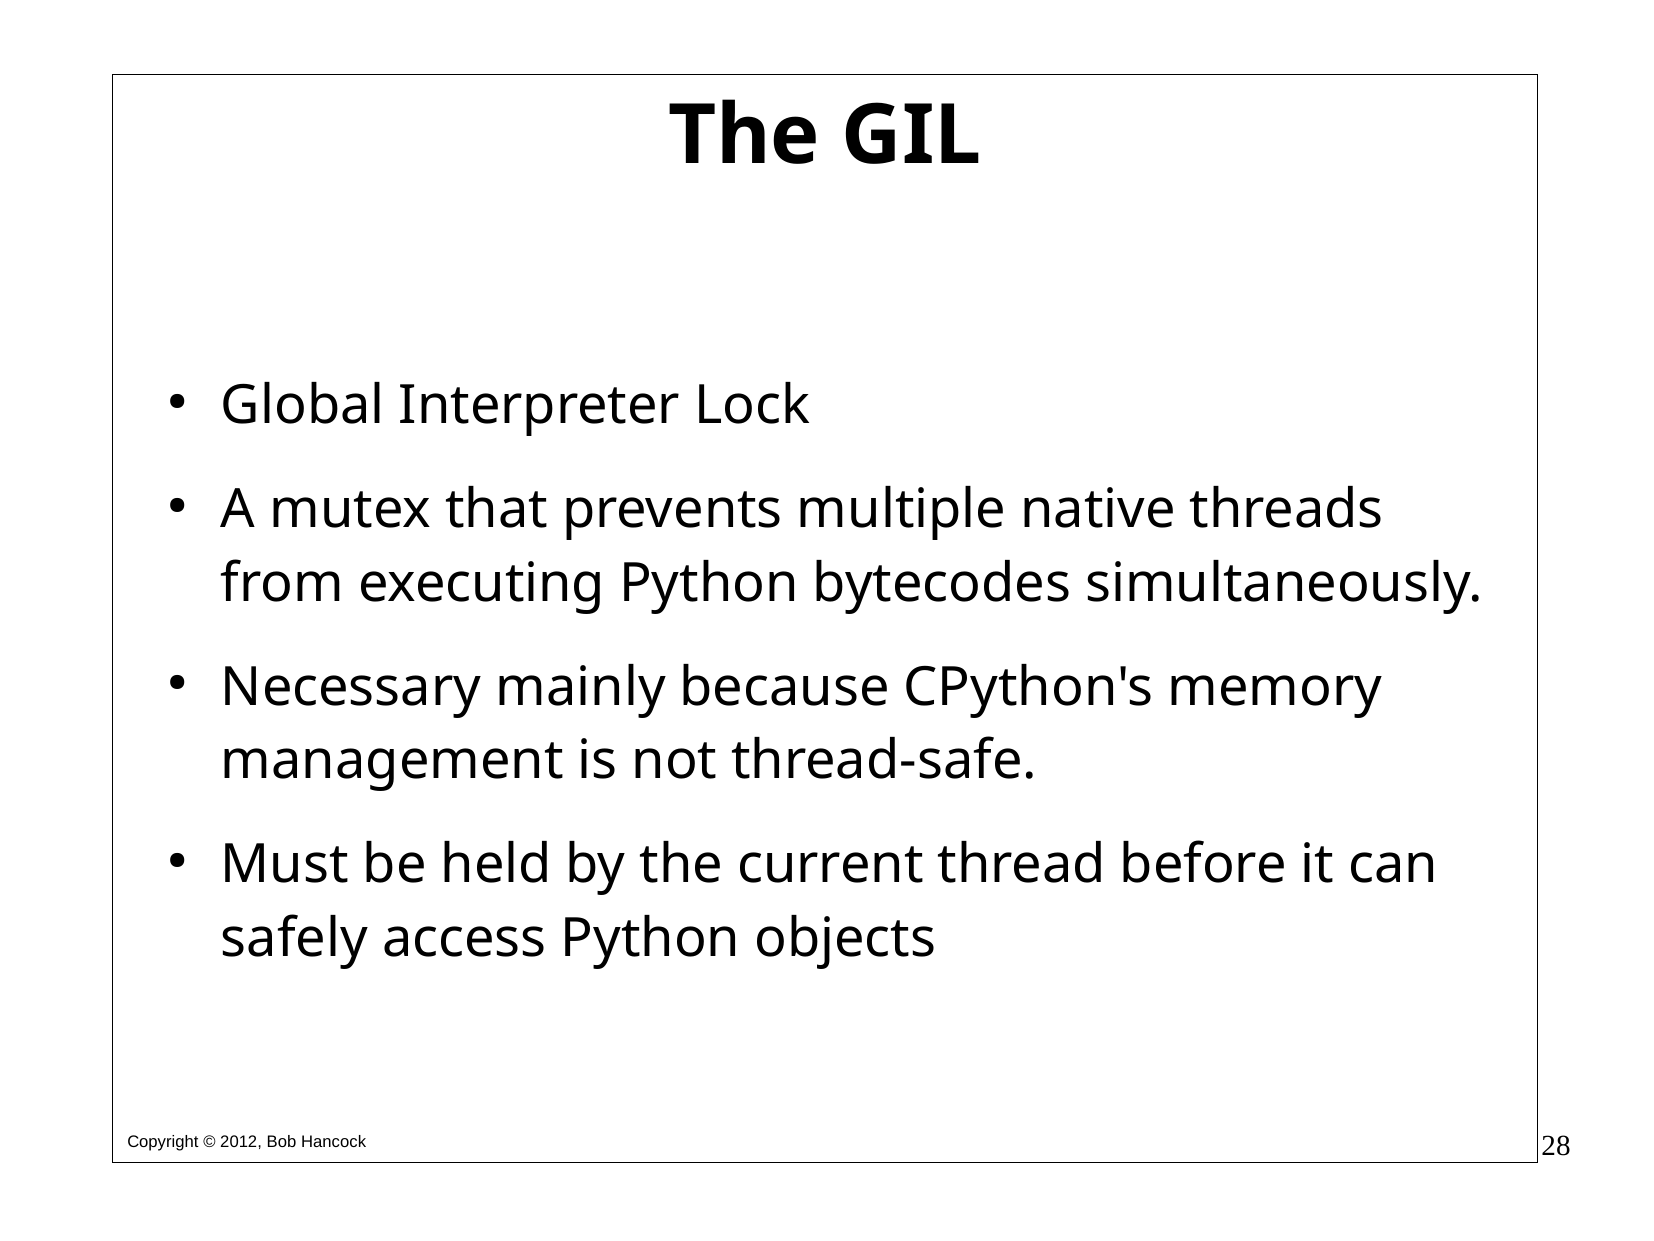

# The GIL
Global Interpreter Lock
A mutex that prevents multiple native threads from executing Python bytecodes simultaneously.
Necessary mainly because CPython's memory management is not thread-safe.
Must be held by the current thread before it can safely access Python objects
Copyright © 2012, Bob Hancock
28